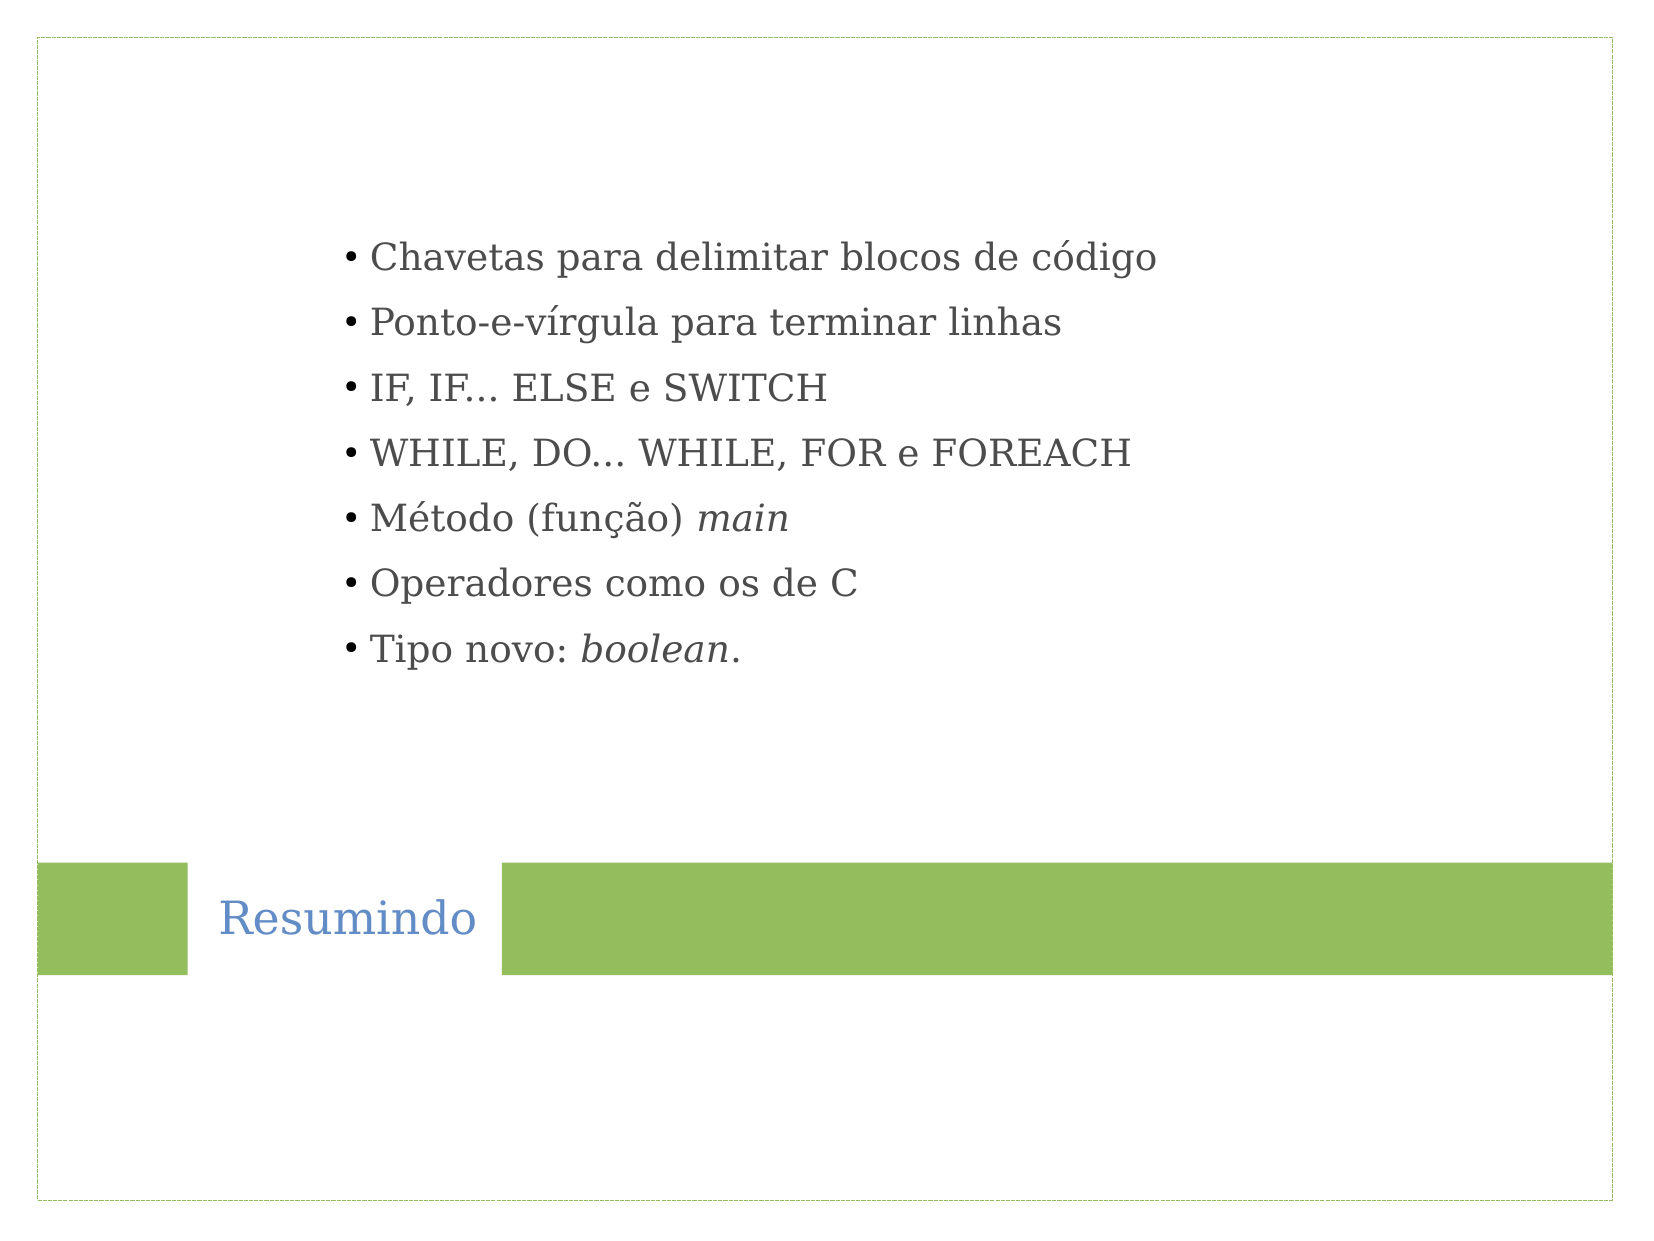

Chavetas para delimitar blocos de código
 Ponto-e-vírgula para terminar linhas
 IF, IF... ELSE e SWITCH
 WHILE, DO... WHILE, FOR e FOREACH
 Método (função) main
 Operadores como os de C
 Tipo novo: boolean.
Resumindo